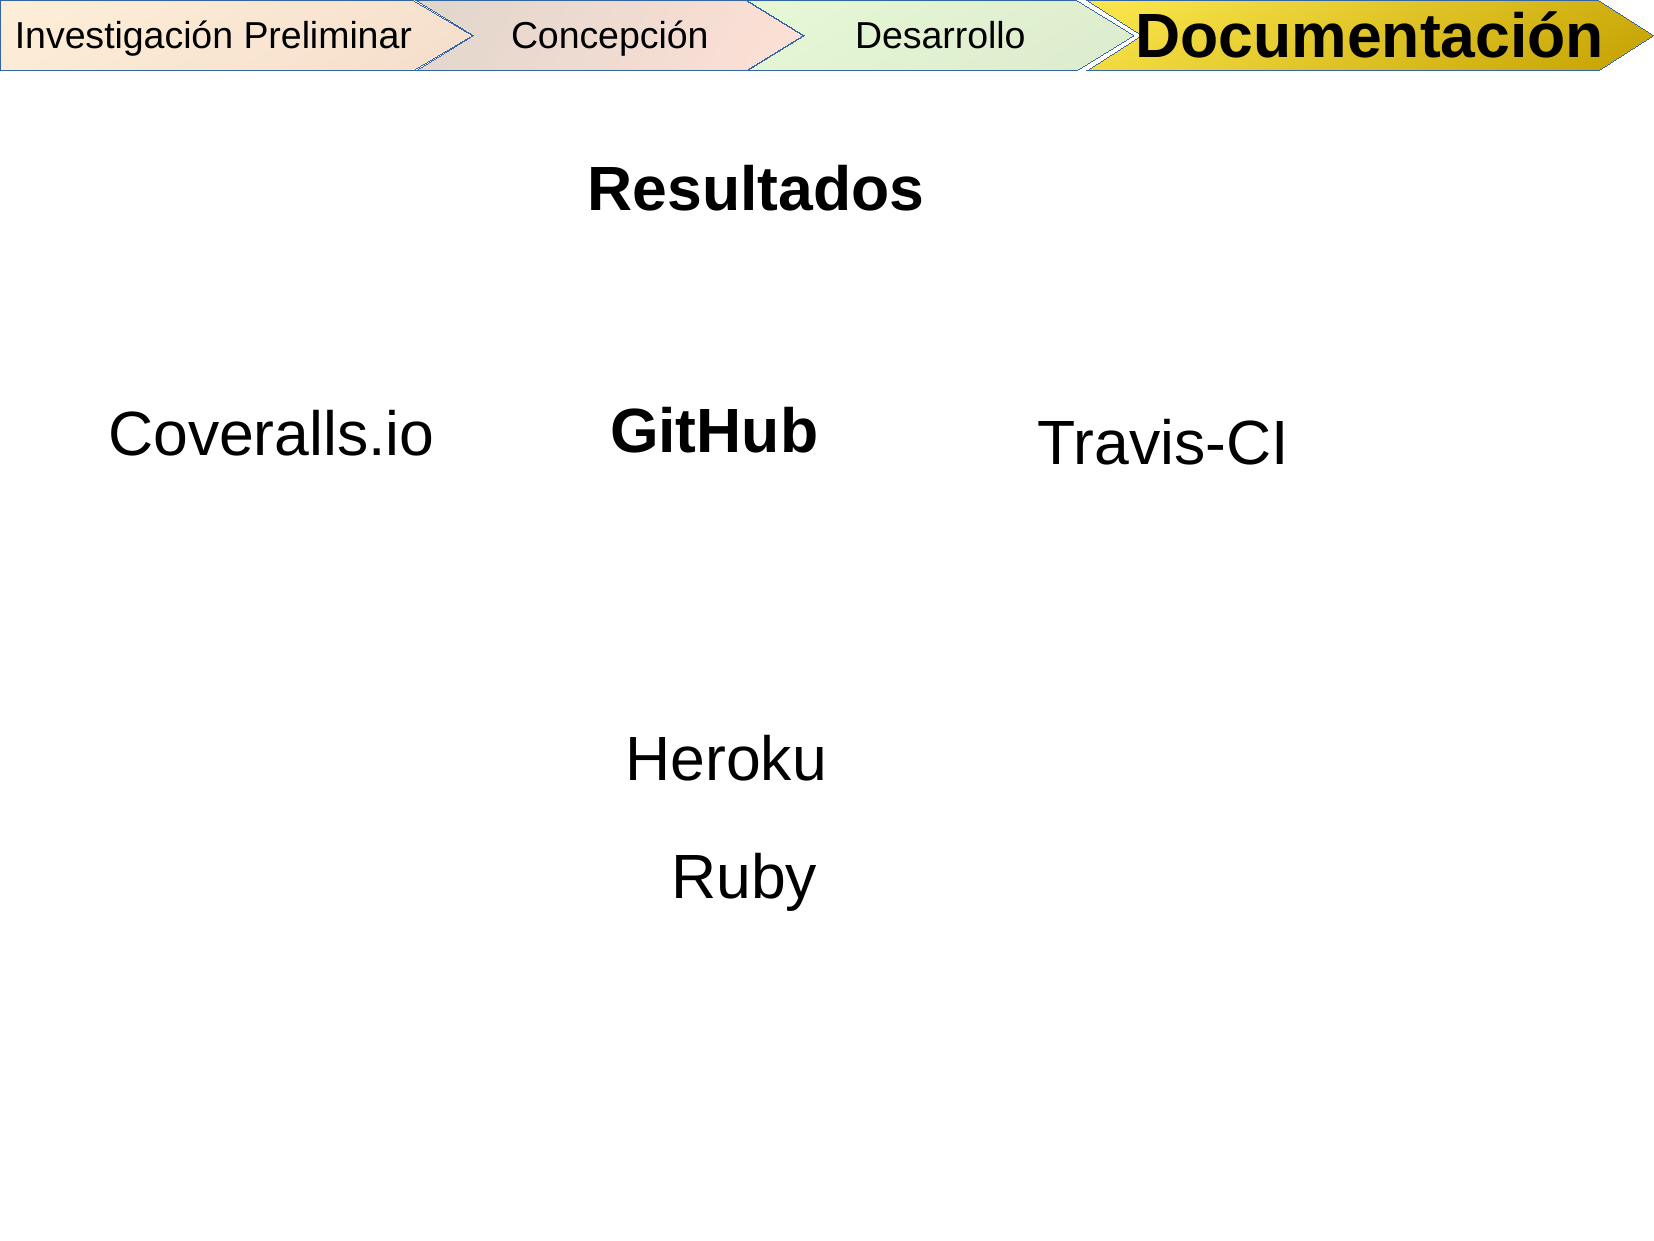

Concepción
Investigación Preliminar
Desarrollo
Documentación
# Resultados
GitHub
Coveralls.io
Travis-CI
Heroku
Ruby